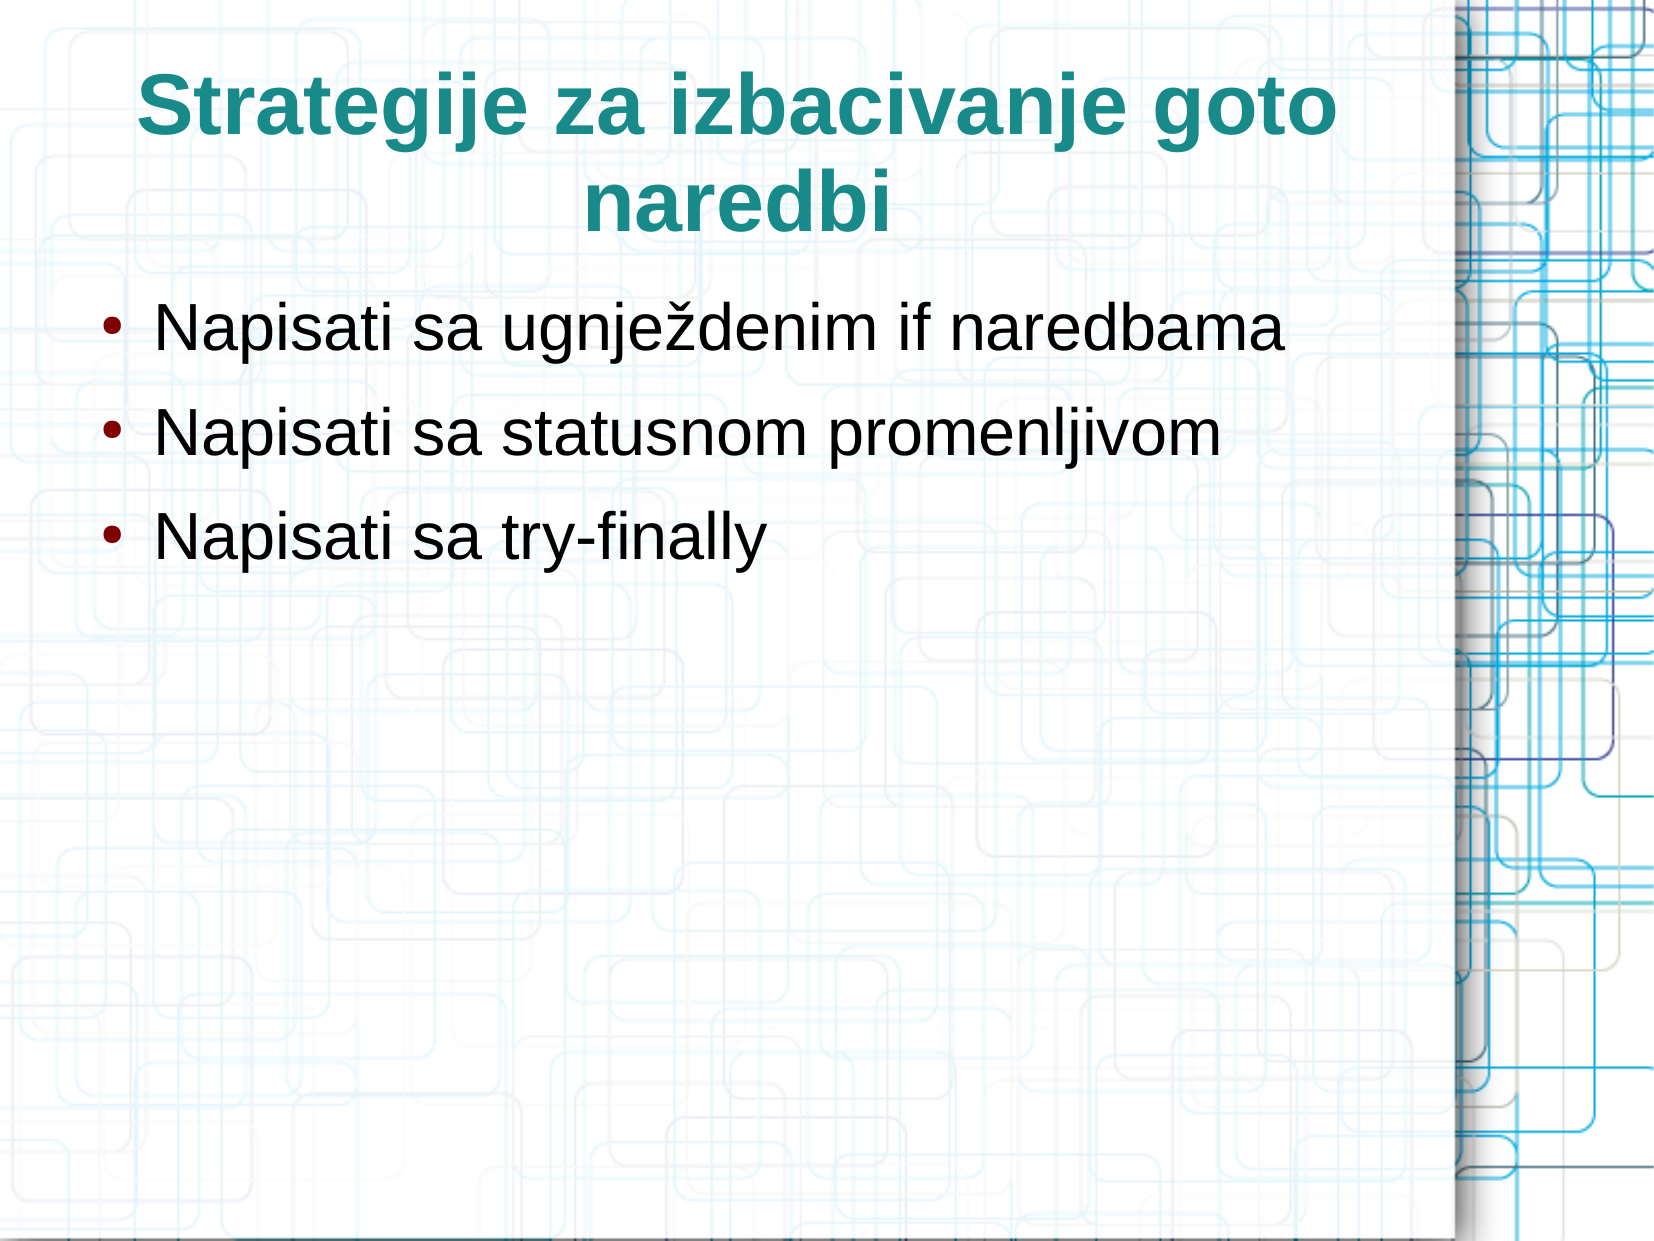

# Strategije za izbacivanje goto naredbi
Napisati sa ugnježdenim if naredbama
Napisati sa statusnom promenljivom
Napisati sa try-finally